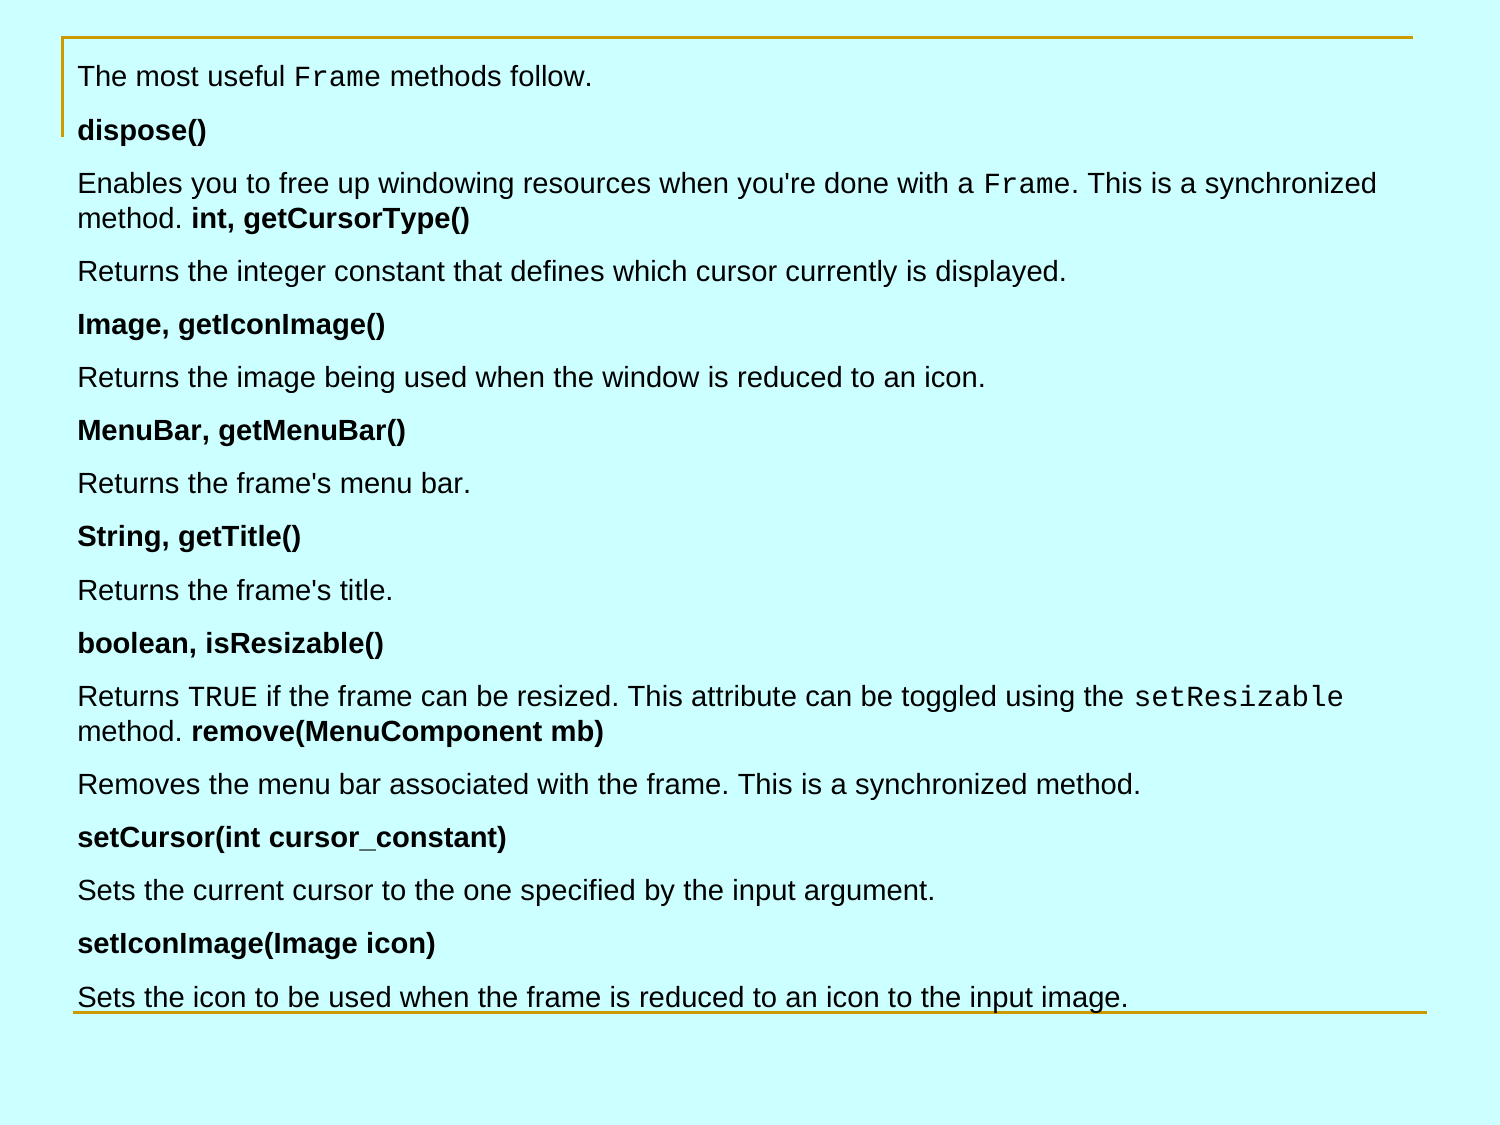

The most useful Frame methods follow.
dispose()
Enables you to free up windowing resources when you're done with a Frame. This is a synchronized method. int, getCursorType()
Returns the integer constant that defines which cursor currently is displayed.
Image, getIconImage()
Returns the image being used when the window is reduced to an icon.
MenuBar, getMenuBar()
Returns the frame's menu bar.
String, getTitle()
Returns the frame's title.
boolean, isResizable()
Returns TRUE if the frame can be resized. This attribute can be toggled using the setResizable method. remove(MenuComponent mb)
Removes the menu bar associated with the frame. This is a synchronized method.
setCursor(int cursor_constant)
Sets the current cursor to the one specified by the input argument.
setIconImage(Image icon)
Sets the icon to be used when the frame is reduced to an icon to the input image.